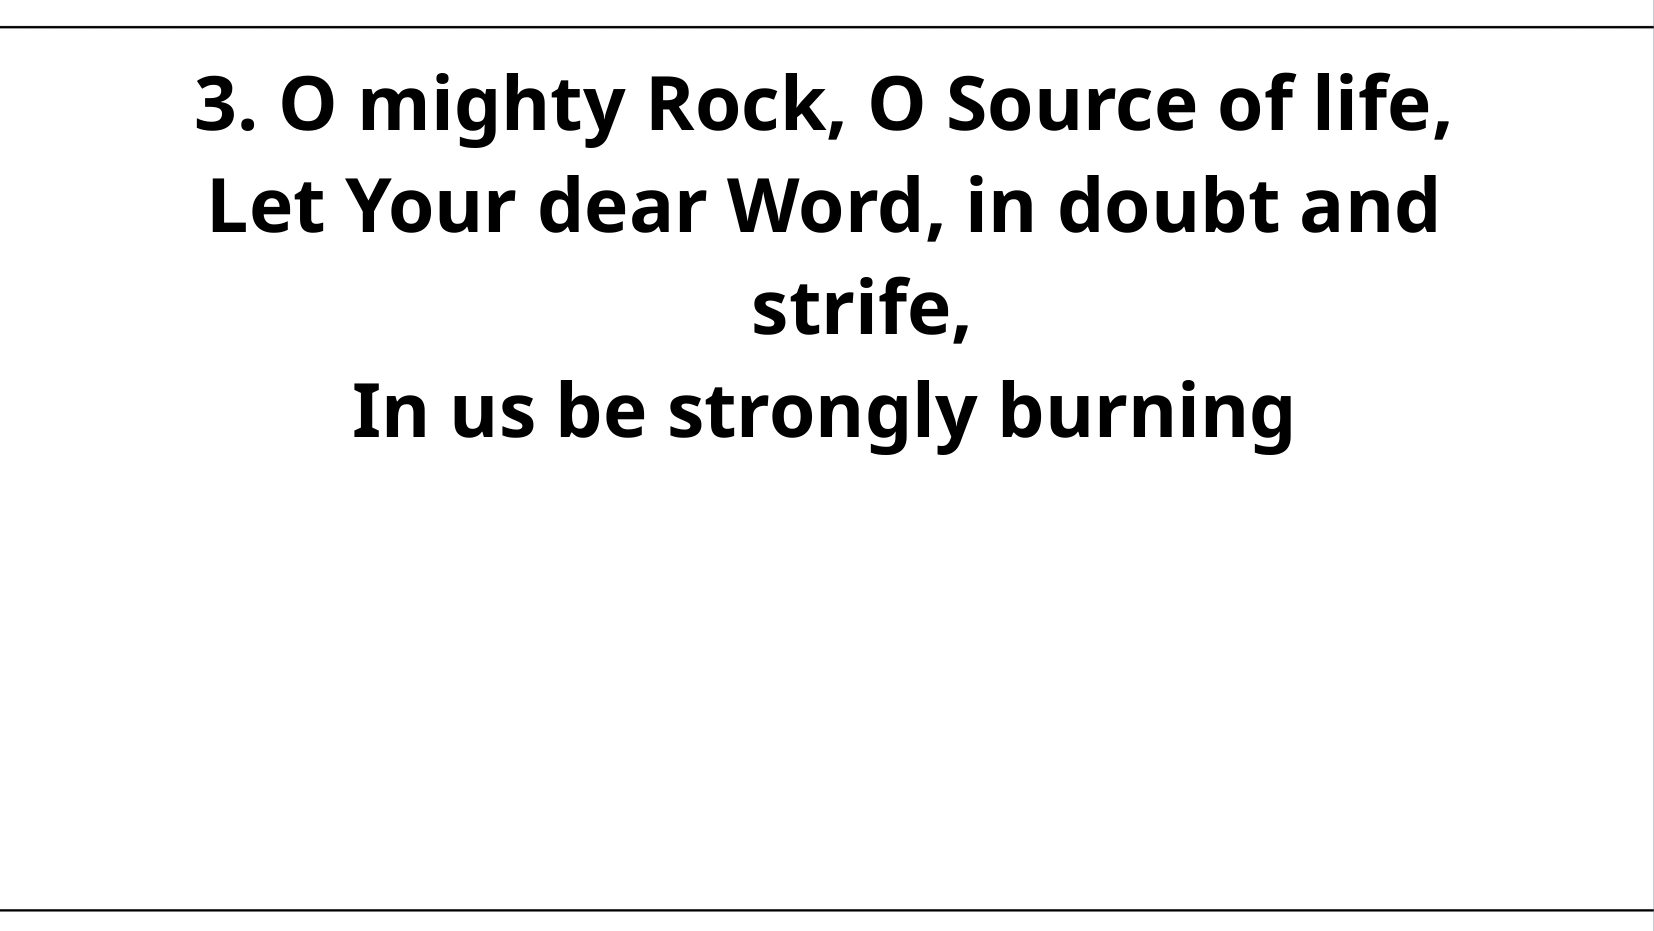

3. O mighty Rock, O Source of life,
Let Your dear Word, in doubt and strife,
In us be strongly burning